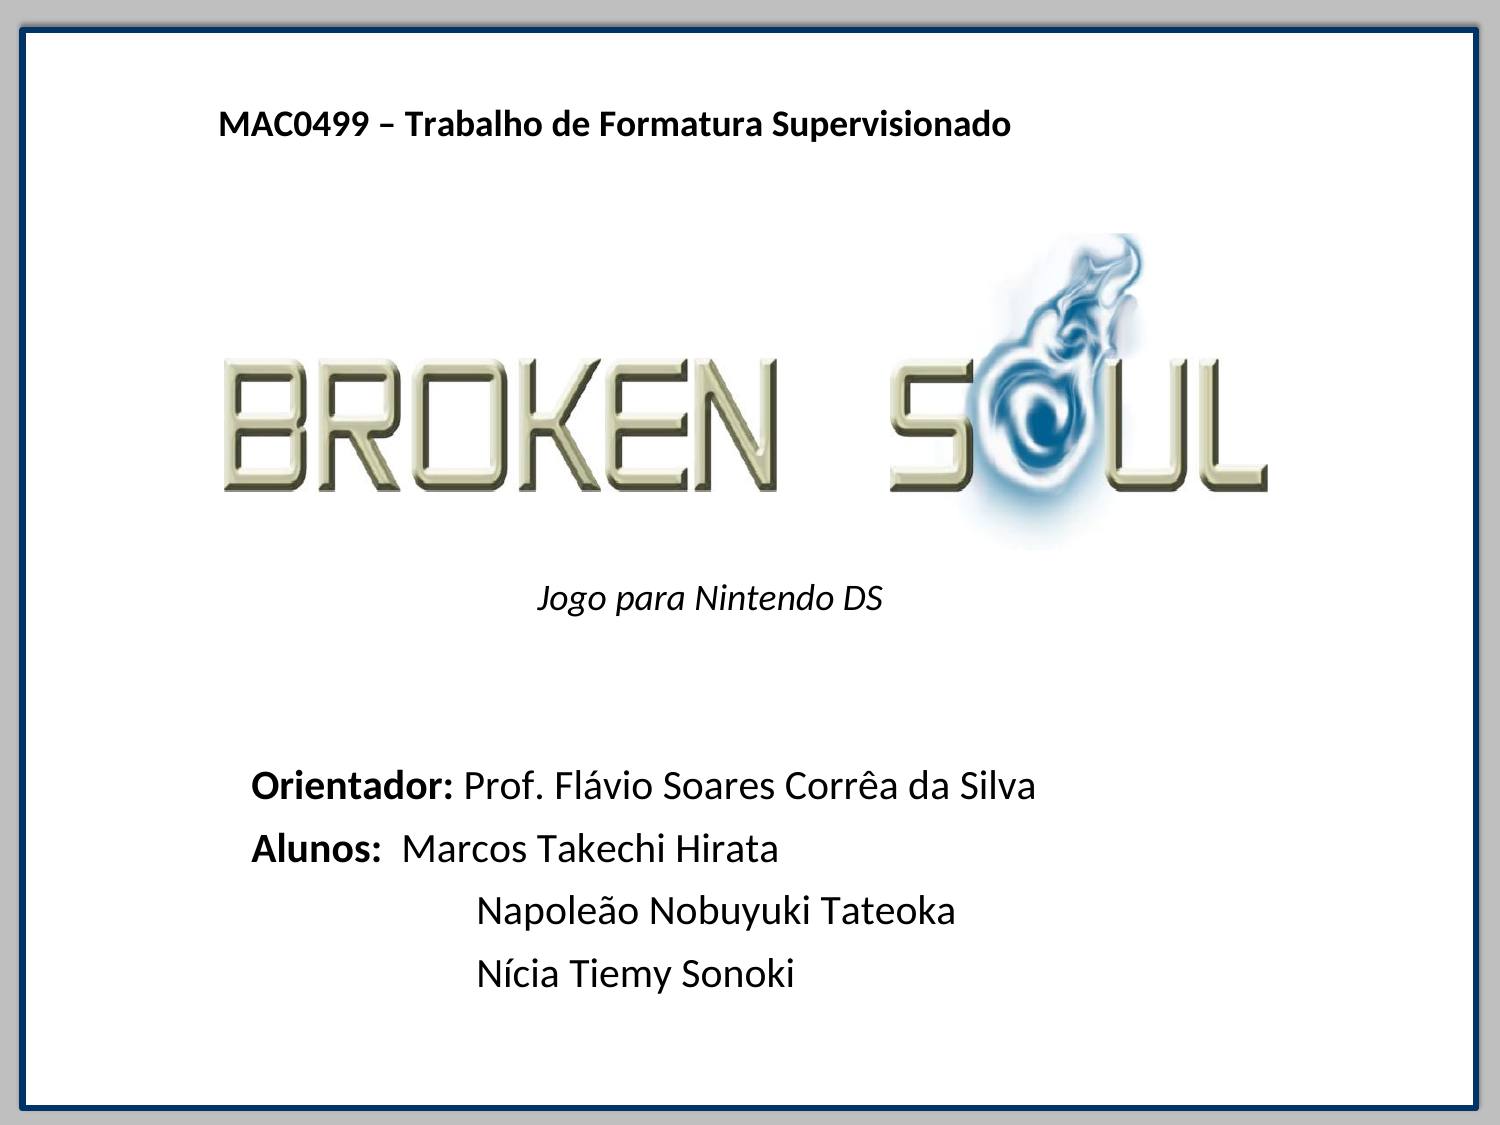

MAC0499 – Trabalho de Formatura Supervisionado
Jogo para Nintendo DS
Orientador: Prof. Flávio Soares Corrêa da Silva
Alunos:	Marcos Takechi Hirata
			Napoleão Nobuyuki Tateoka
			Nícia Tiemy Sonoki